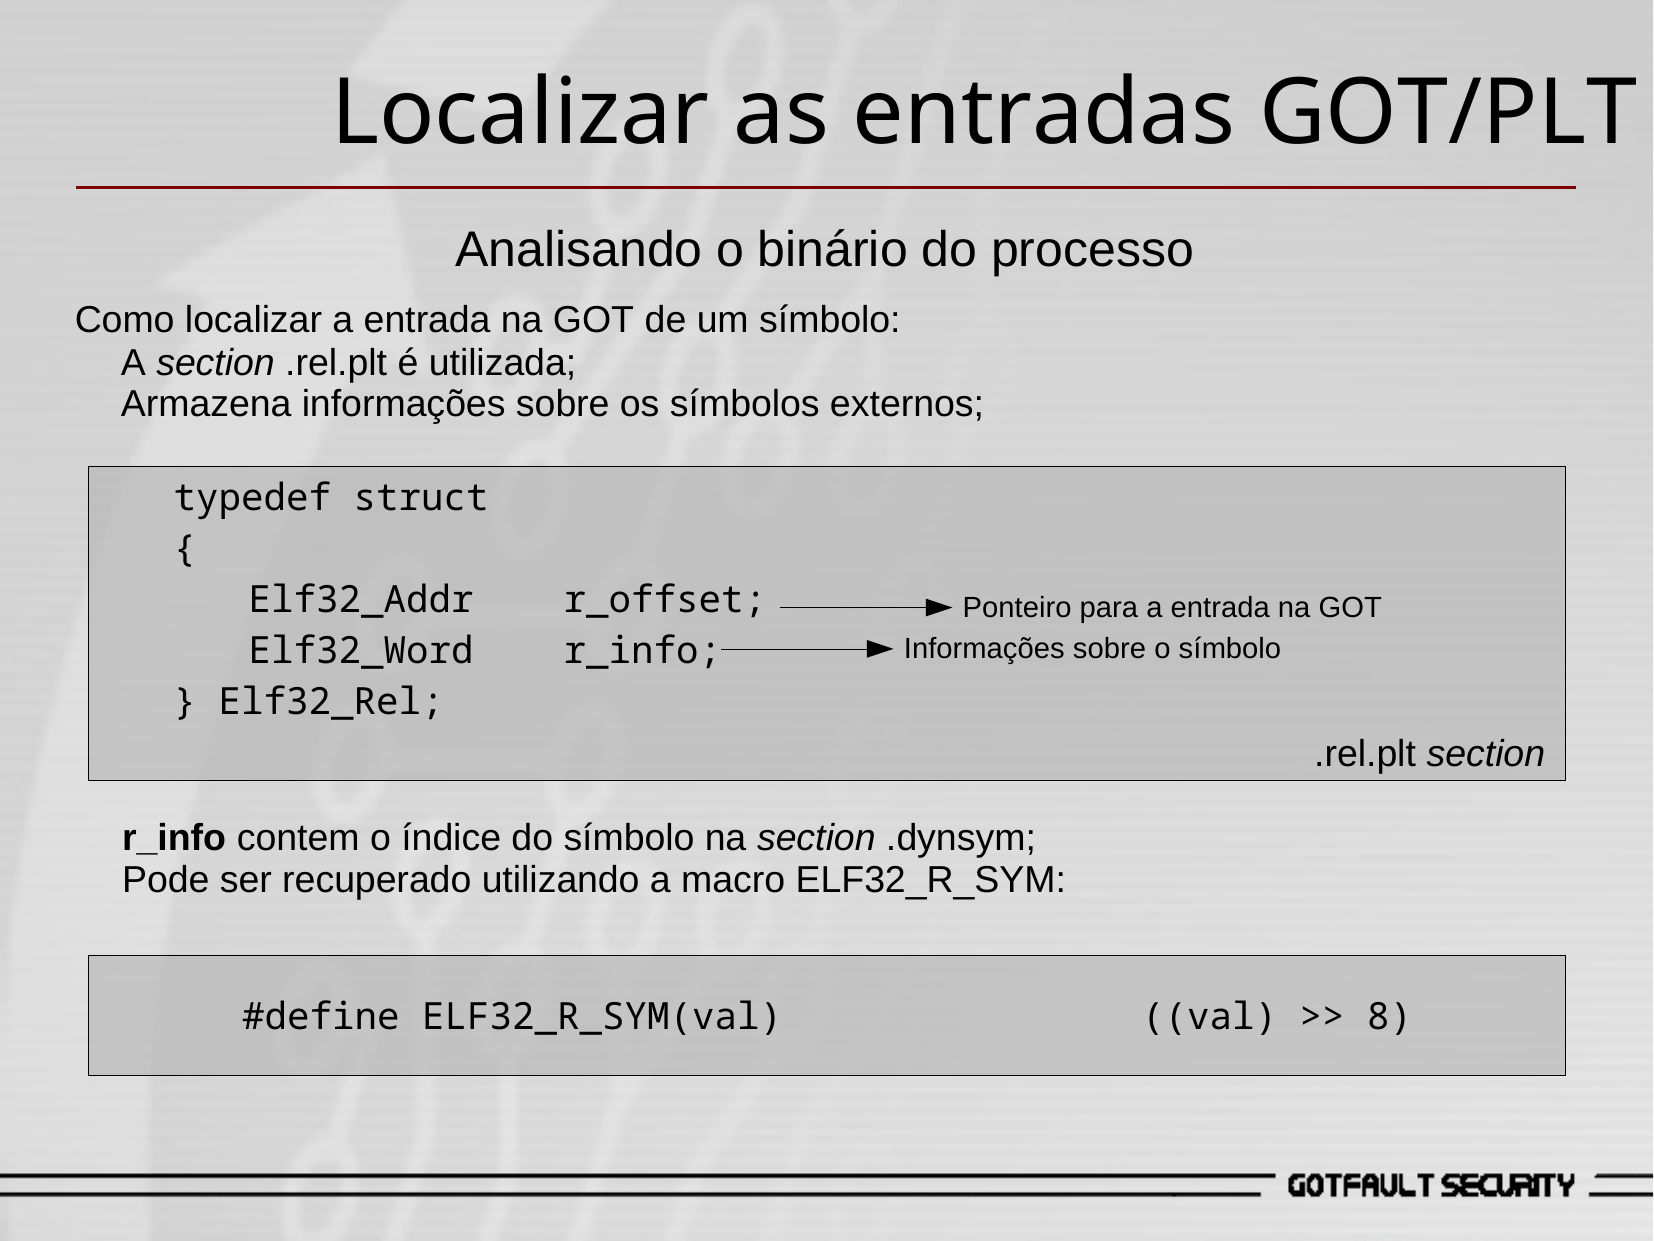

Localizar as entradas GOT/PLT
Analisando o binário do processo
Como localizar a entrada na GOT de um símbolo:
 A section .rel.plt é utilizada;
 Armazena informações sobre os símbolos externos;
	typedef struct
	{
		Elf32_Addr r_offset;
		Elf32_Word r_info;
	} Elf32_Rel;
.rel.plt section
Ponteiro para a entrada na GOT
Informações sobre o símbolo
 r_info contem o índice do símbolo na section .dynsym;
 Pode ser recuperado utilizando a macro ELF32_R_SYM:
#define ELF32_R_SYM(val) ((val) >> 8)